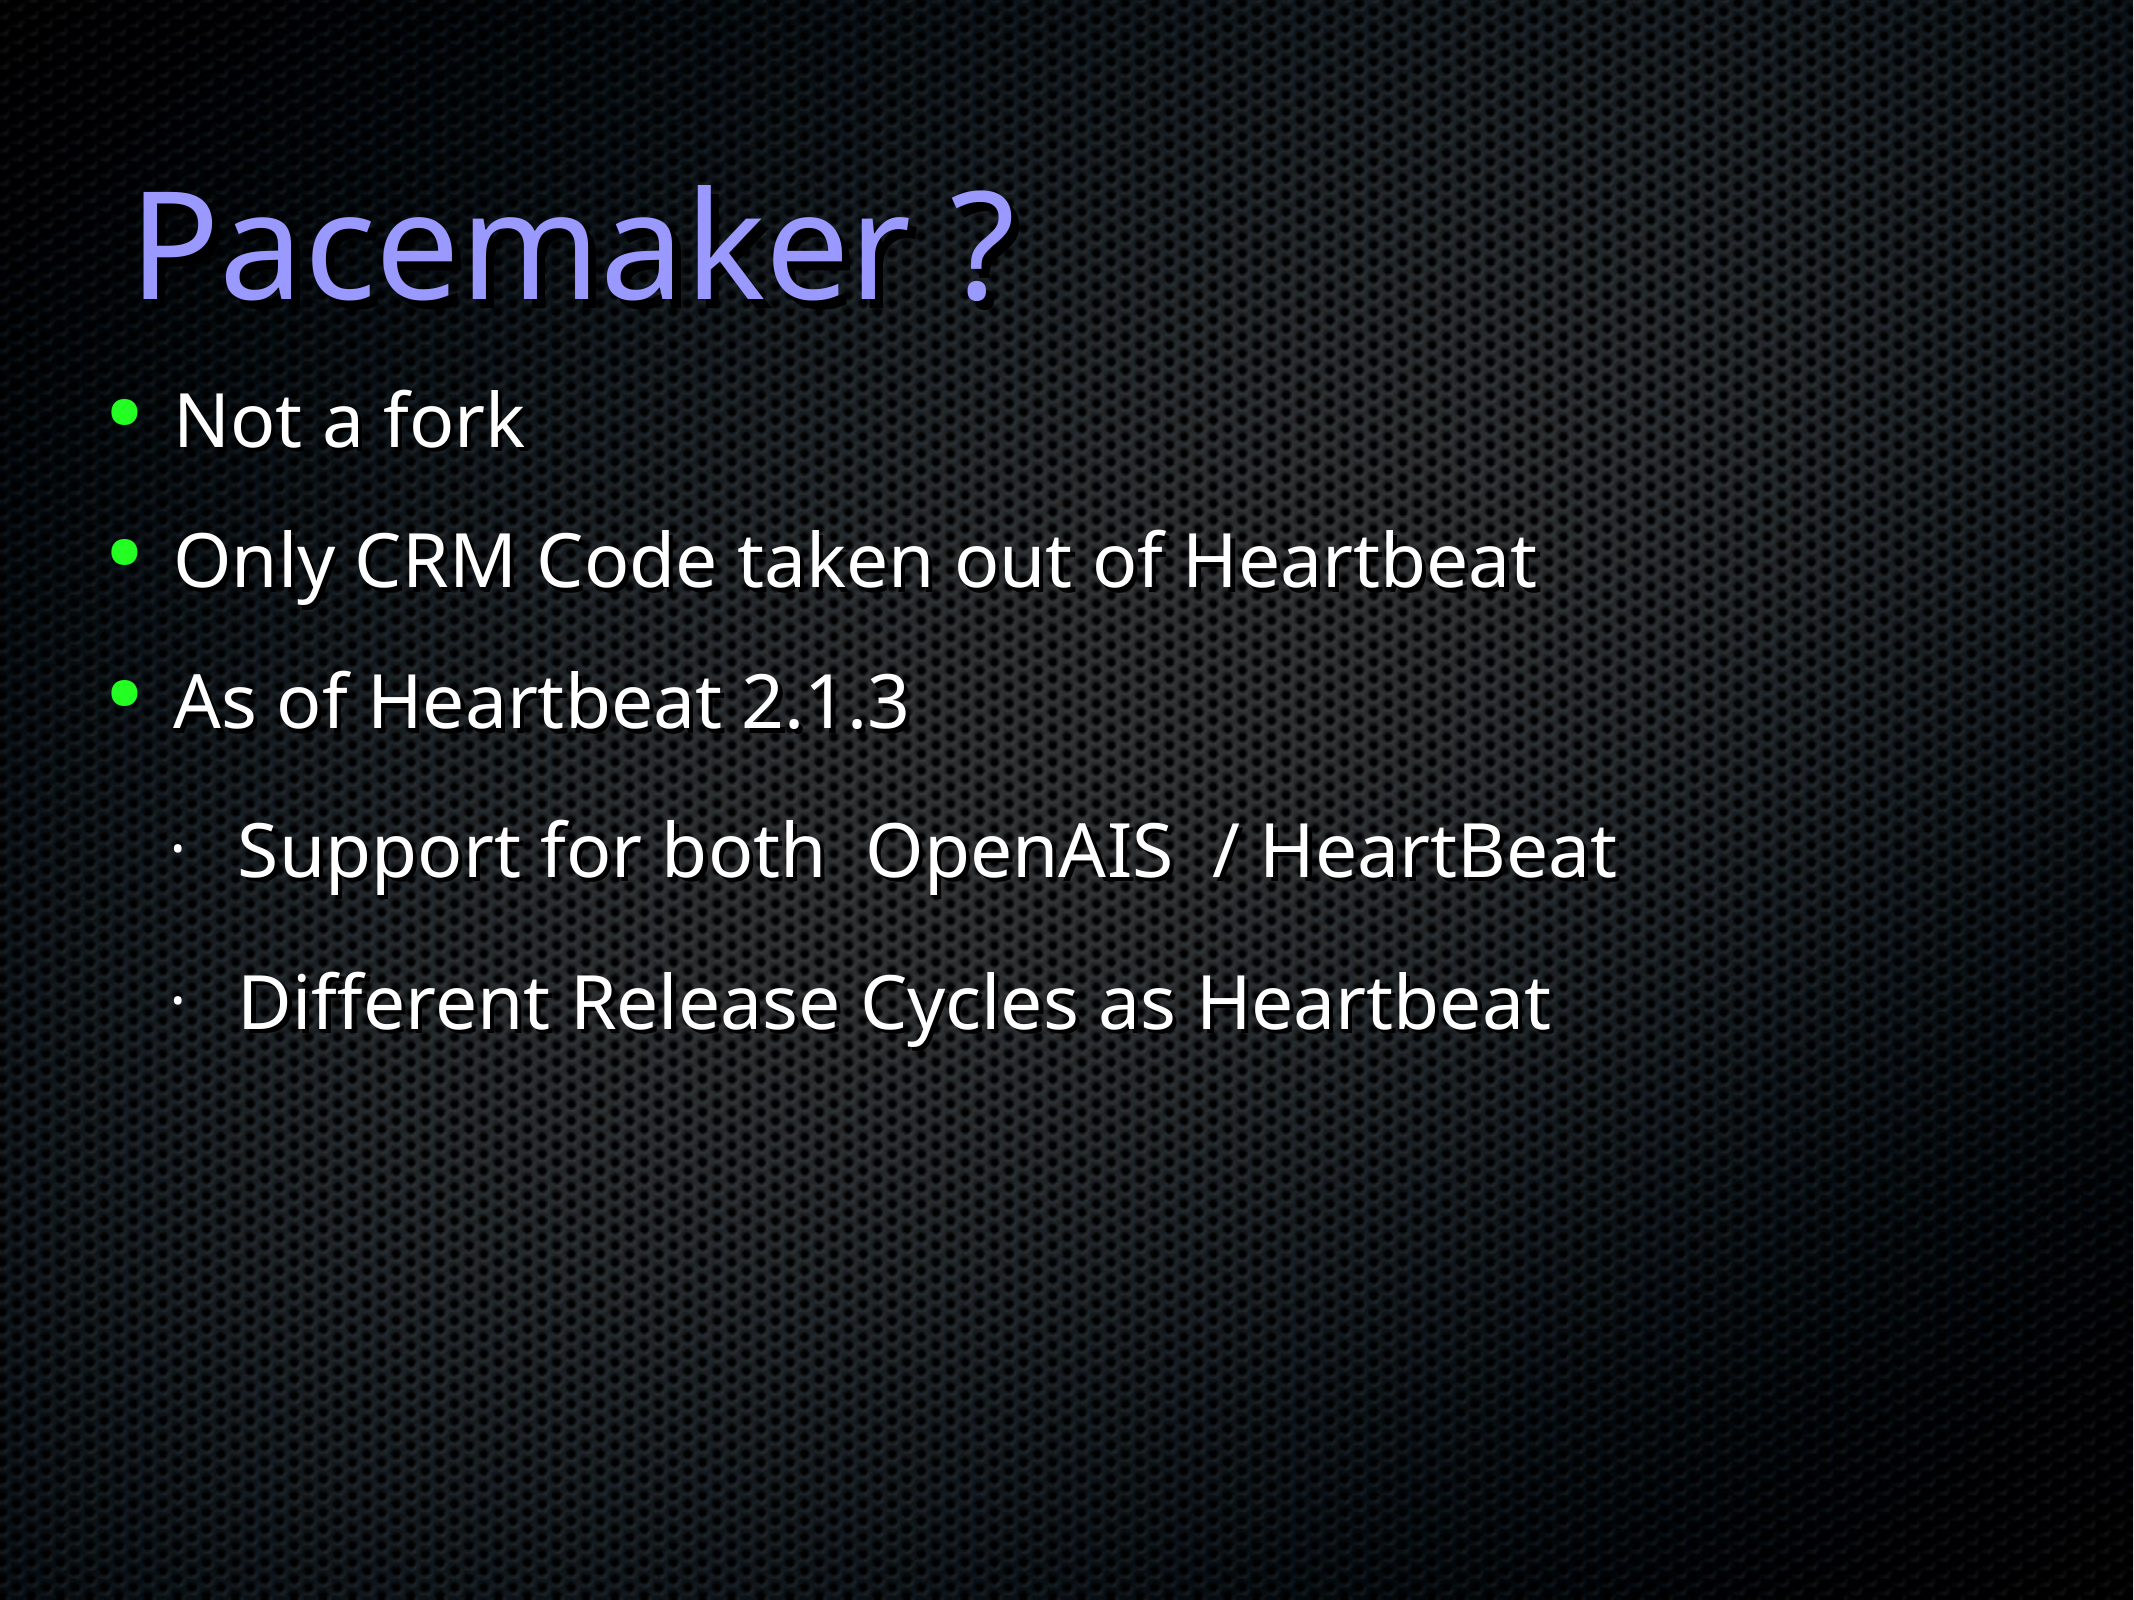

# Pacemaker ?
Not a fork
Only CRM Code taken out of Heartbeat
As of Heartbeat 2.1.3
Support for both OpenAIS / HeartBeat
Different Release Cycles as Heartbeat